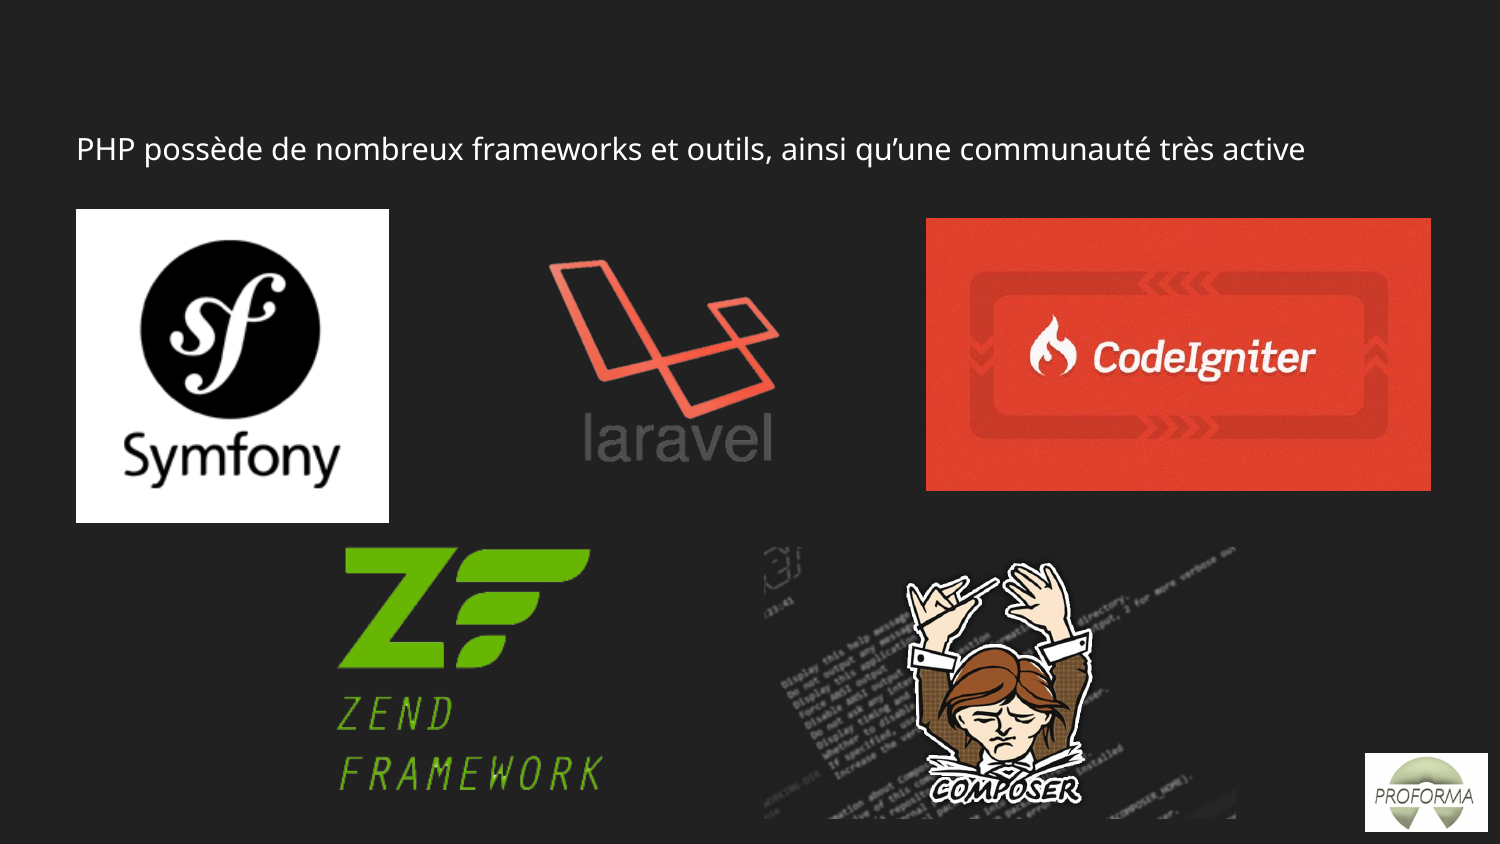

# PHP possède de nombreux frameworks et outils, ainsi qu’une communauté très active